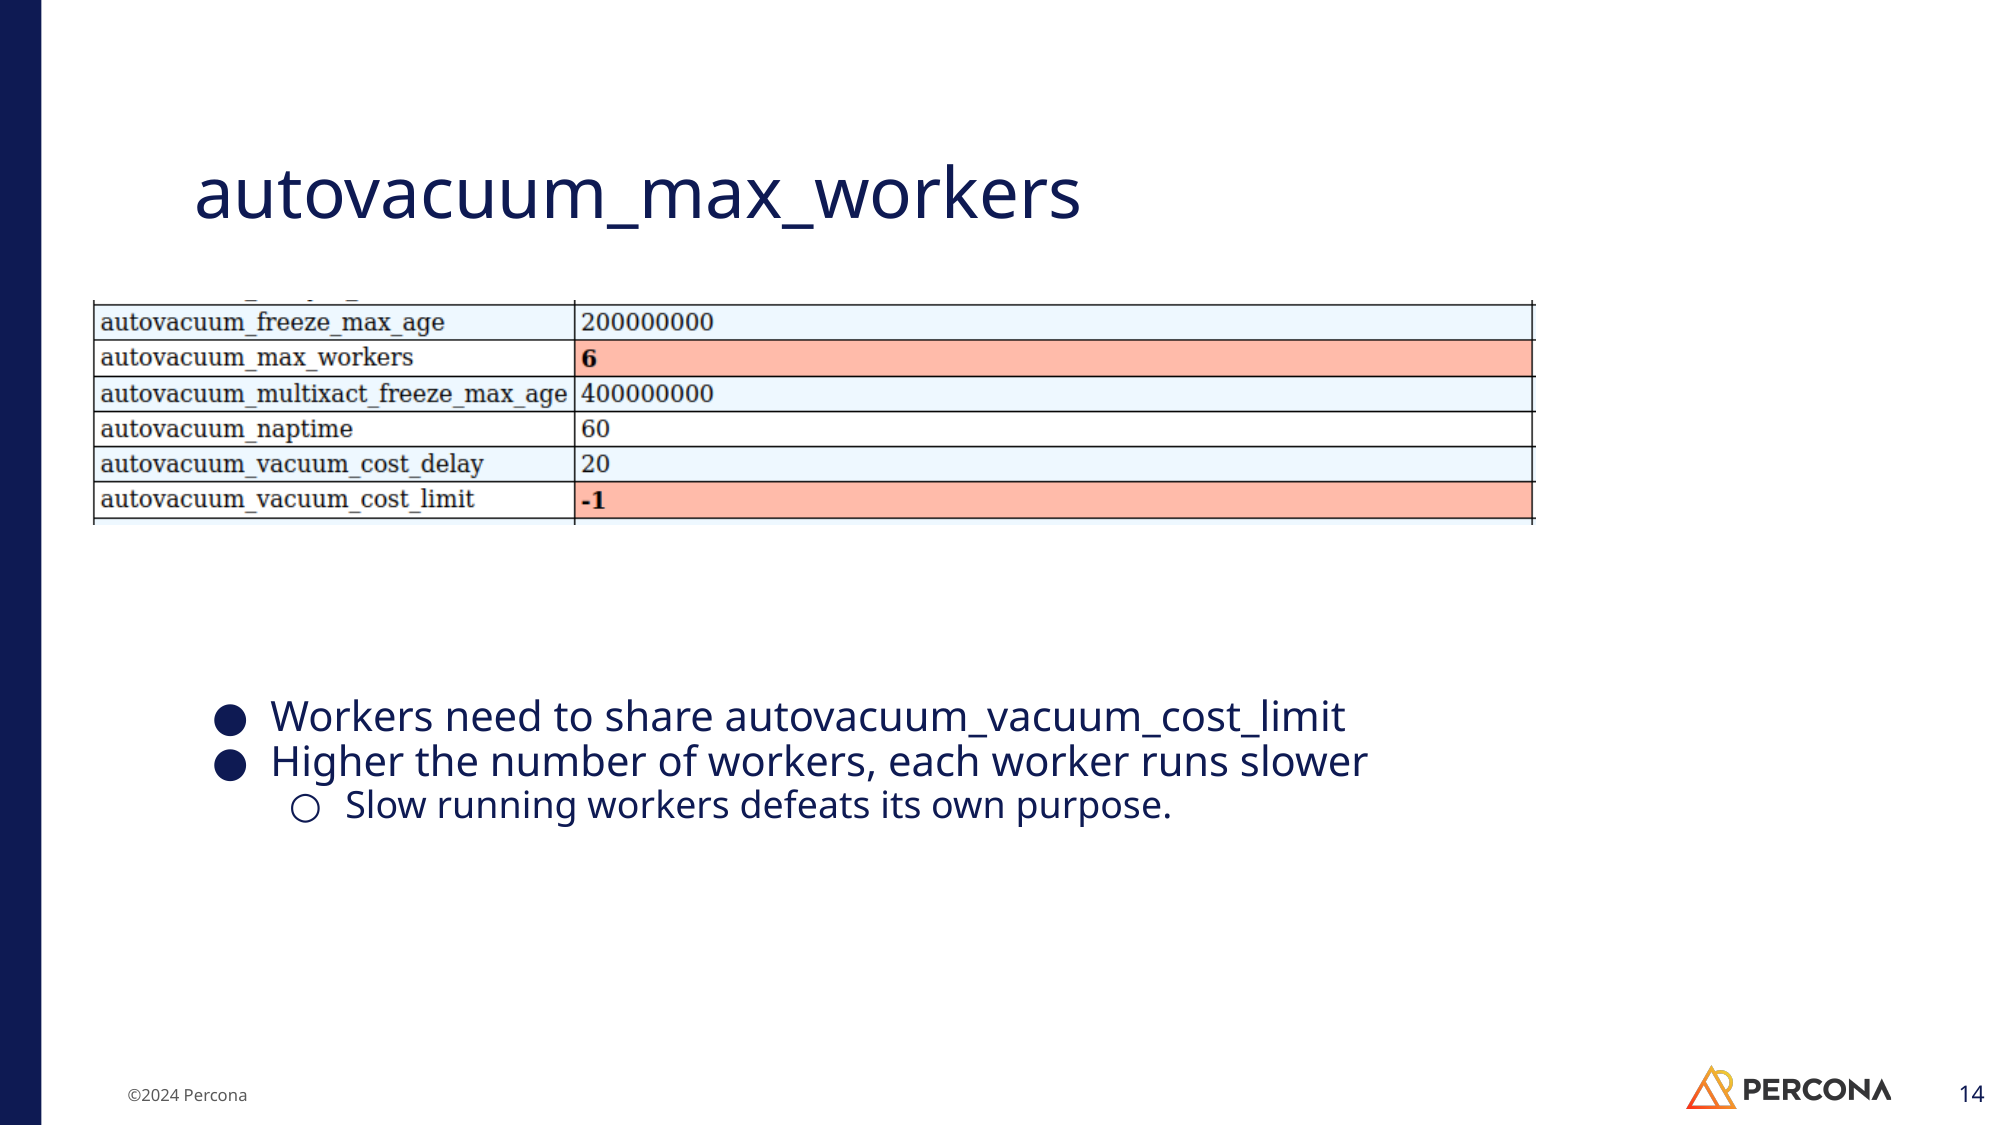

autovacuum_max_workers
# Workers need to share autovacuum_vacuum_cost_limit
Higher the number of workers, each worker runs slower
Slow running workers defeats its own purpose.